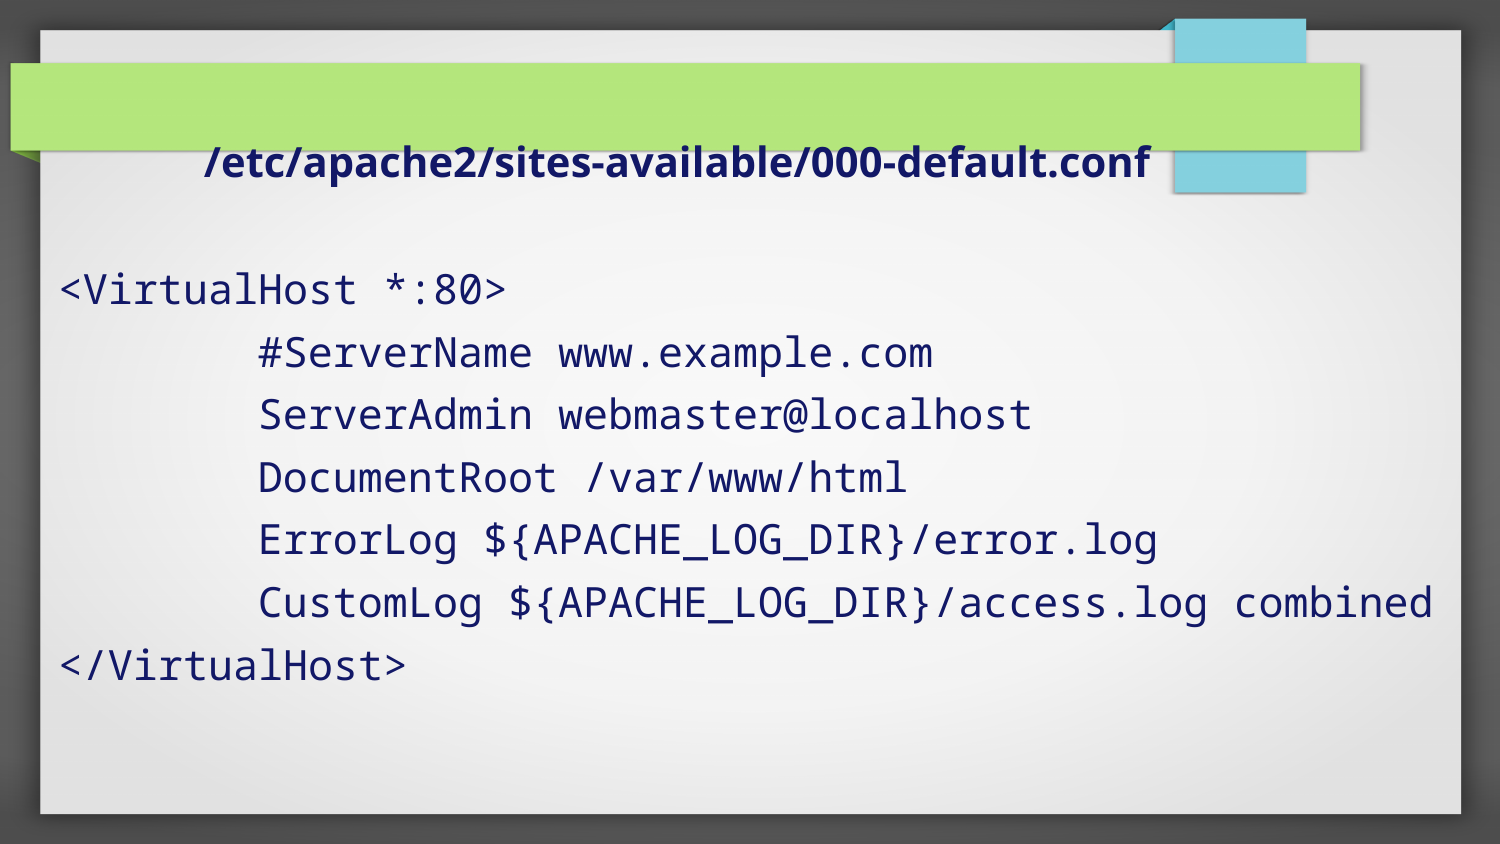

# /etc/apache2/sites-available/000-default.conf
<VirtualHost *:80>
 #ServerName www.example.com
 ServerAdmin webmaster@localhost
 DocumentRoot /var/www/html
 ErrorLog ${APACHE_LOG_DIR}/error.log
 CustomLog ${APACHE_LOG_DIR}/access.log combined
</VirtualHost>